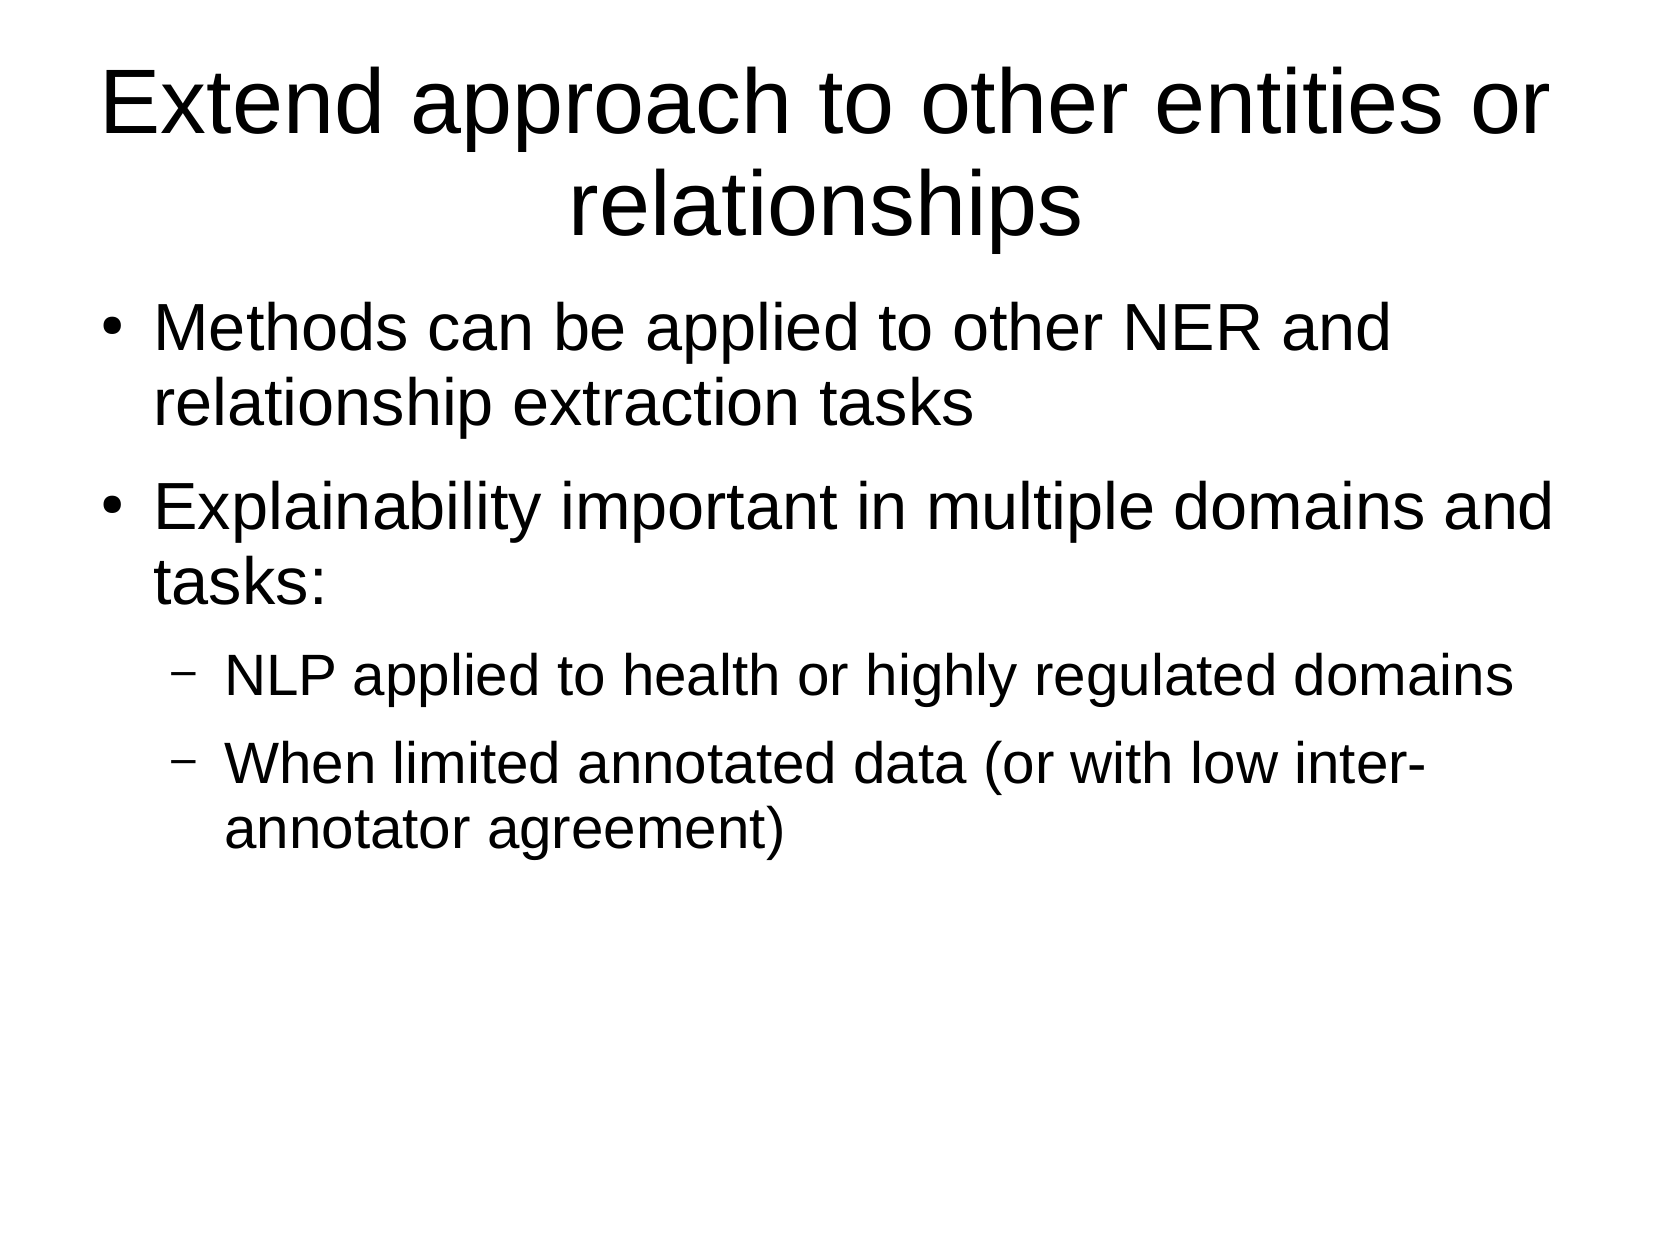

# Extend approach to other entities or relationships
Methods can be applied to other NER and relationship extraction tasks
Explainability important in multiple domains and tasks:
NLP applied to health or highly regulated domains
When limited annotated data (or with low inter-annotator agreement)